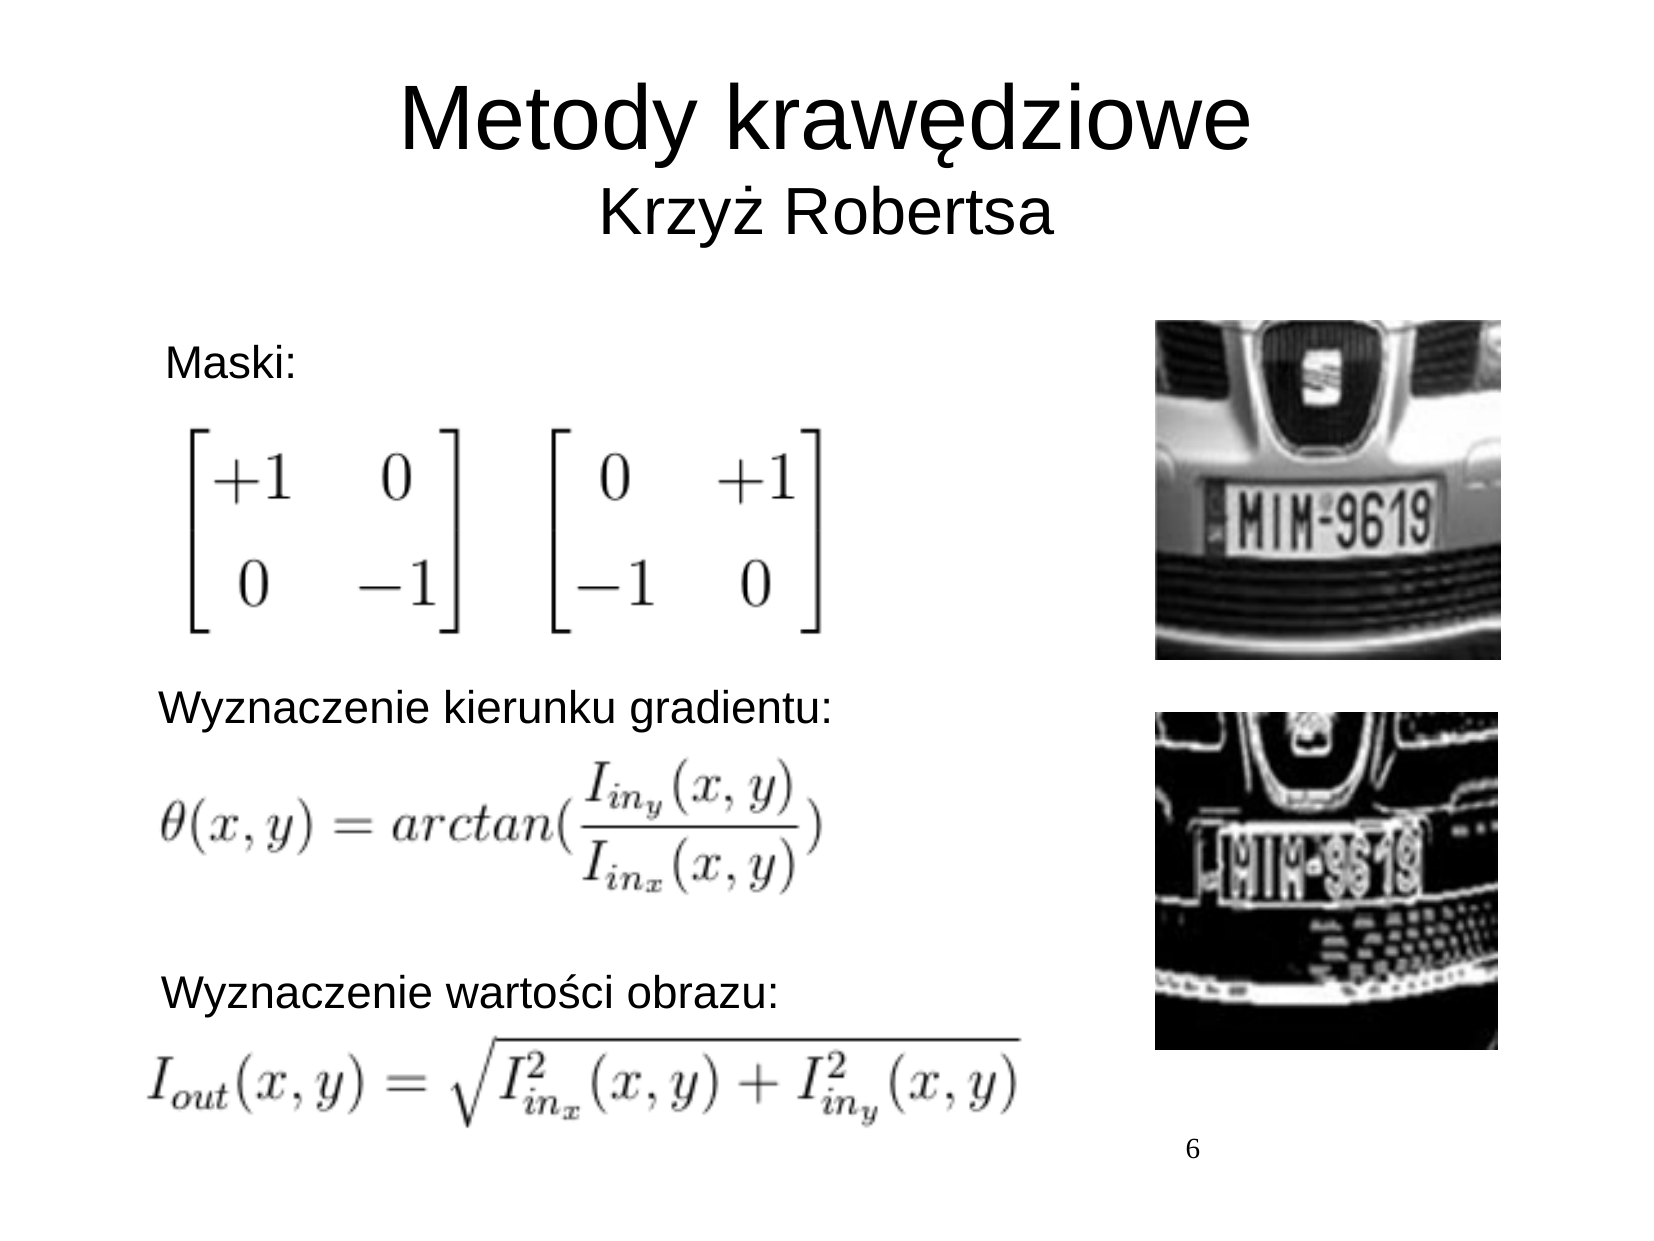

# Metody krawędziowe Krzyż Robertsa
Maski:
Wyznaczenie kierunku gradientu:
Wyznaczenie wartości obrazu:
6